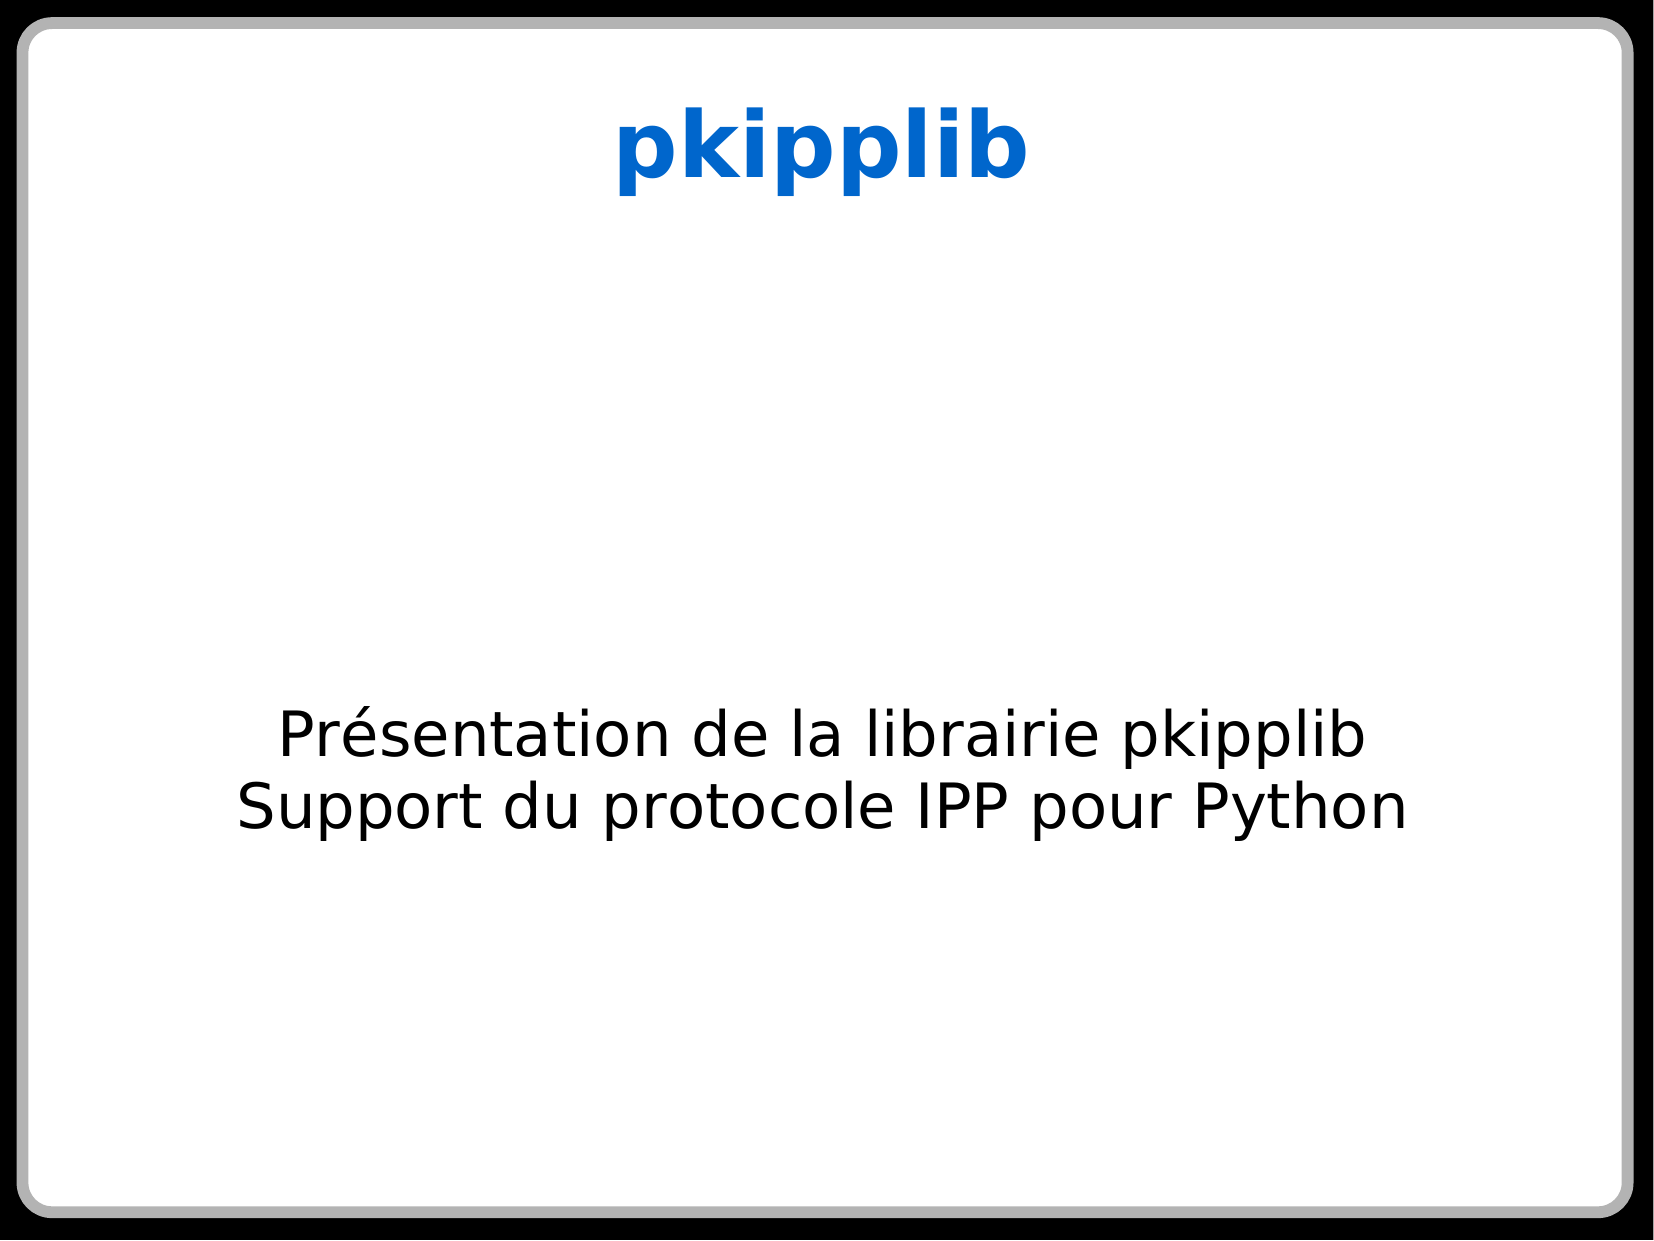

# pkipplib
Présentation de la librairie pkipplib
Support du protocole IPP pour Python